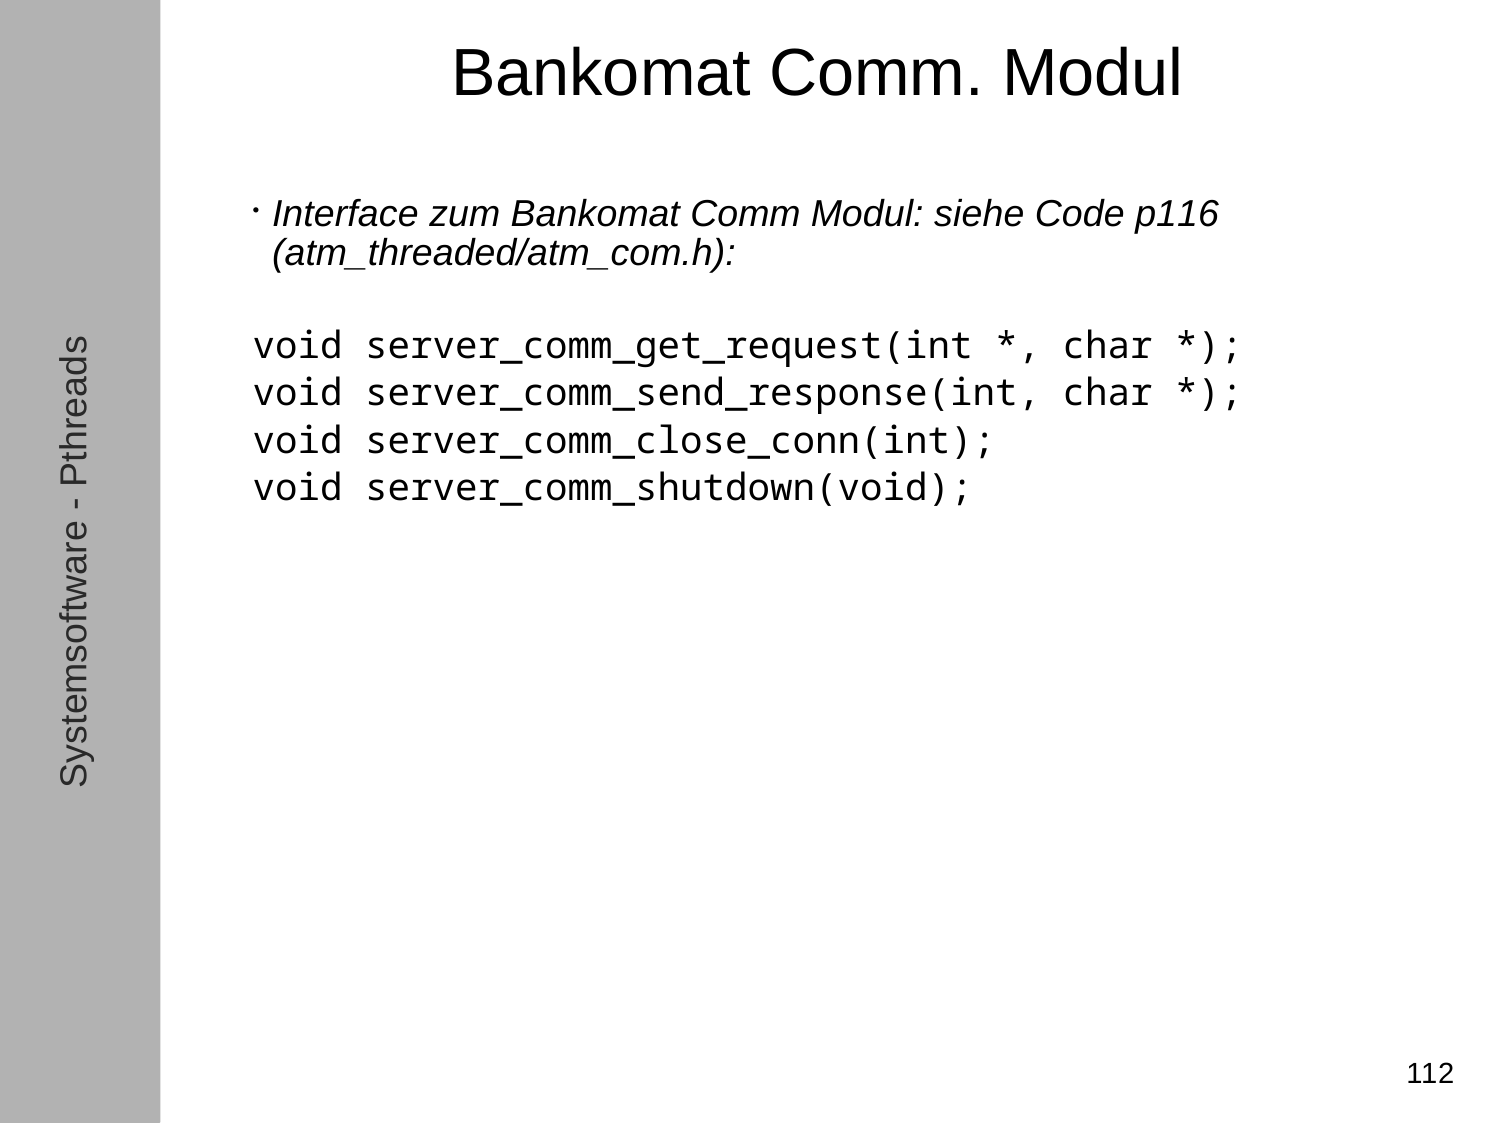

Bankomat Comm. Modul
Interface zum Bankomat Comm Modul: siehe Code p116 (atm_threaded/atm_com.h):
void server_comm_get_request(int *, char *);
void server_comm_send_response(int, char *);
void server_comm_close_conn(int);
void server_comm_shutdown(void);
Systemsoftware - Pthreads